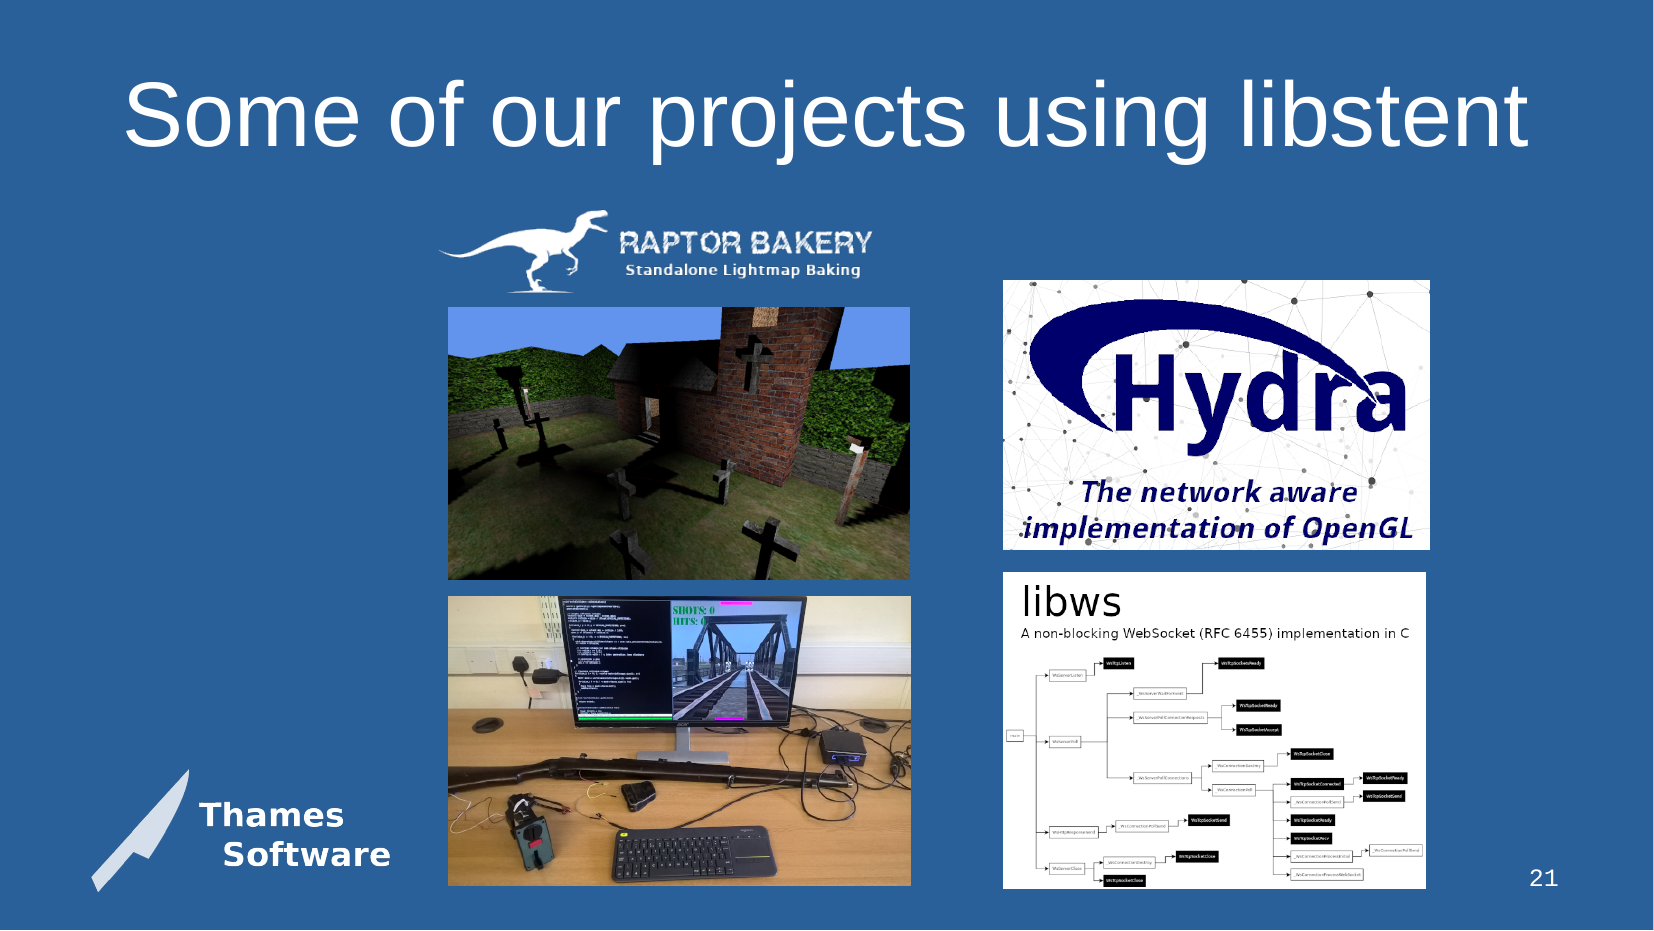

# Some of our projects using libstent